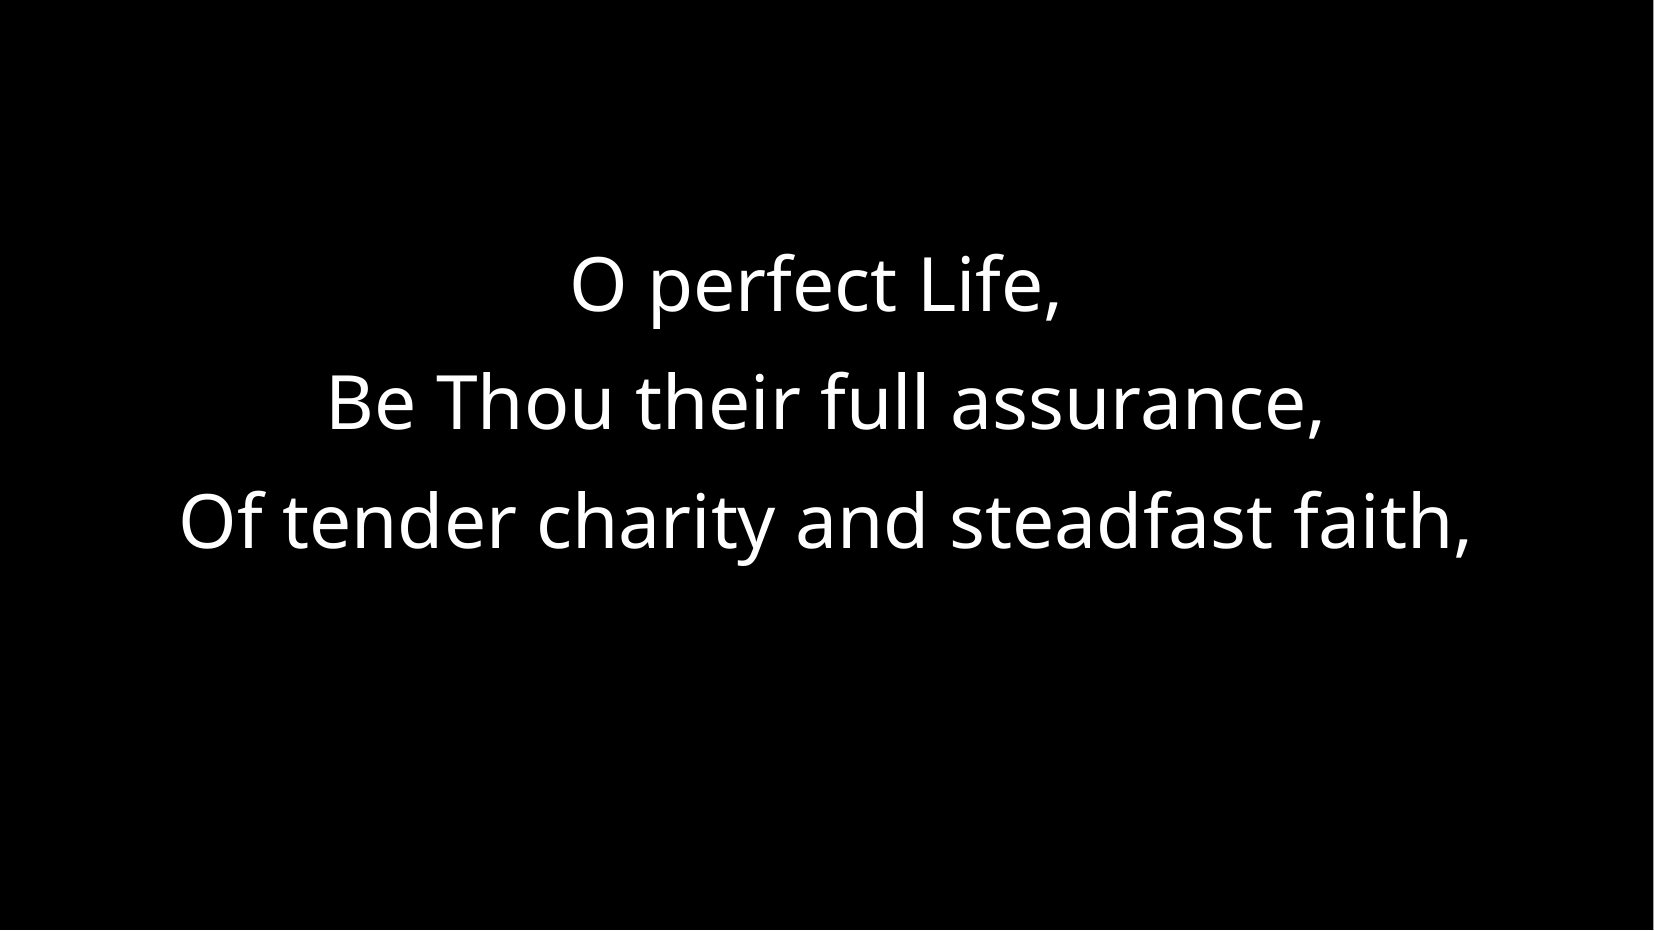

#
O perfect Life,
Be Thou their full assurance,
Of tender charity and steadfast faith,